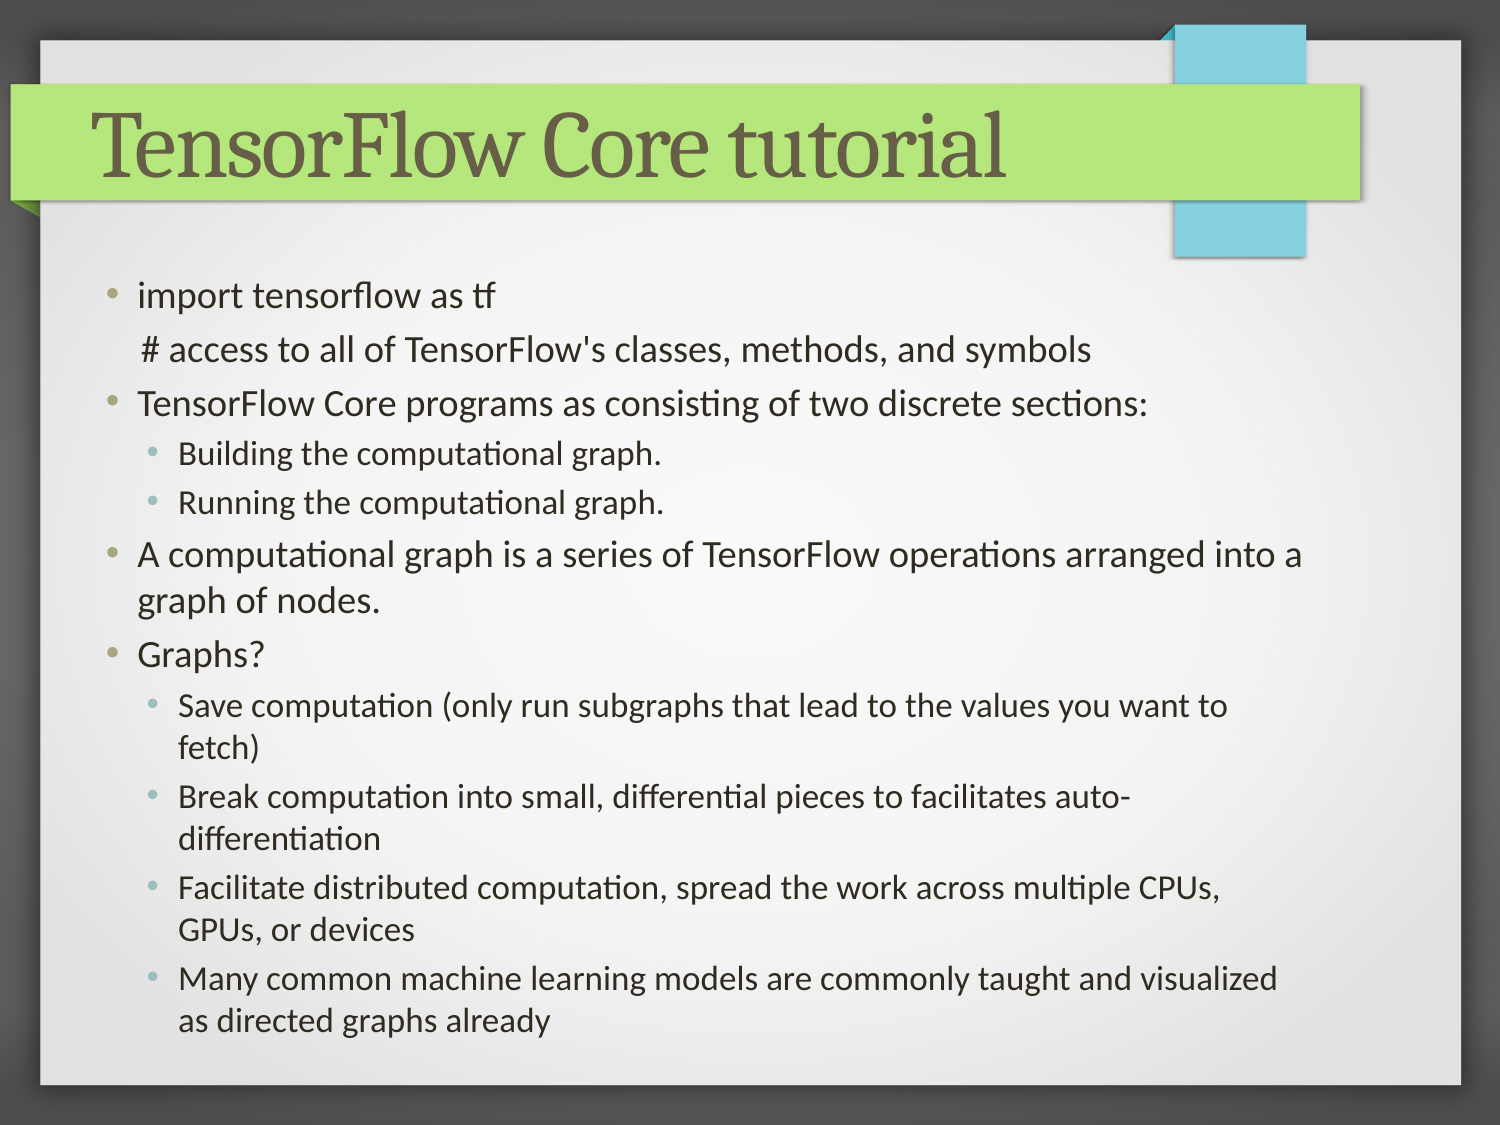

# TensorFlow Core tutorial
import tensorflow as tf
 # access to all of TensorFlow's classes, methods, and symbols
TensorFlow Core programs as consisting of two discrete sections:
Building the computational graph.
Running the computational graph.
A computational graph is a series of TensorFlow operations arranged into a graph of nodes.
Graphs?
Save computation (only run subgraphs that lead to the values you want to fetch)
Break computation into small, differential pieces to facilitates auto-differentiation
Facilitate distributed computation, spread the work across multiple CPUs, GPUs, or devices
Many common machine learning models are commonly taught and visualized as directed graphs already